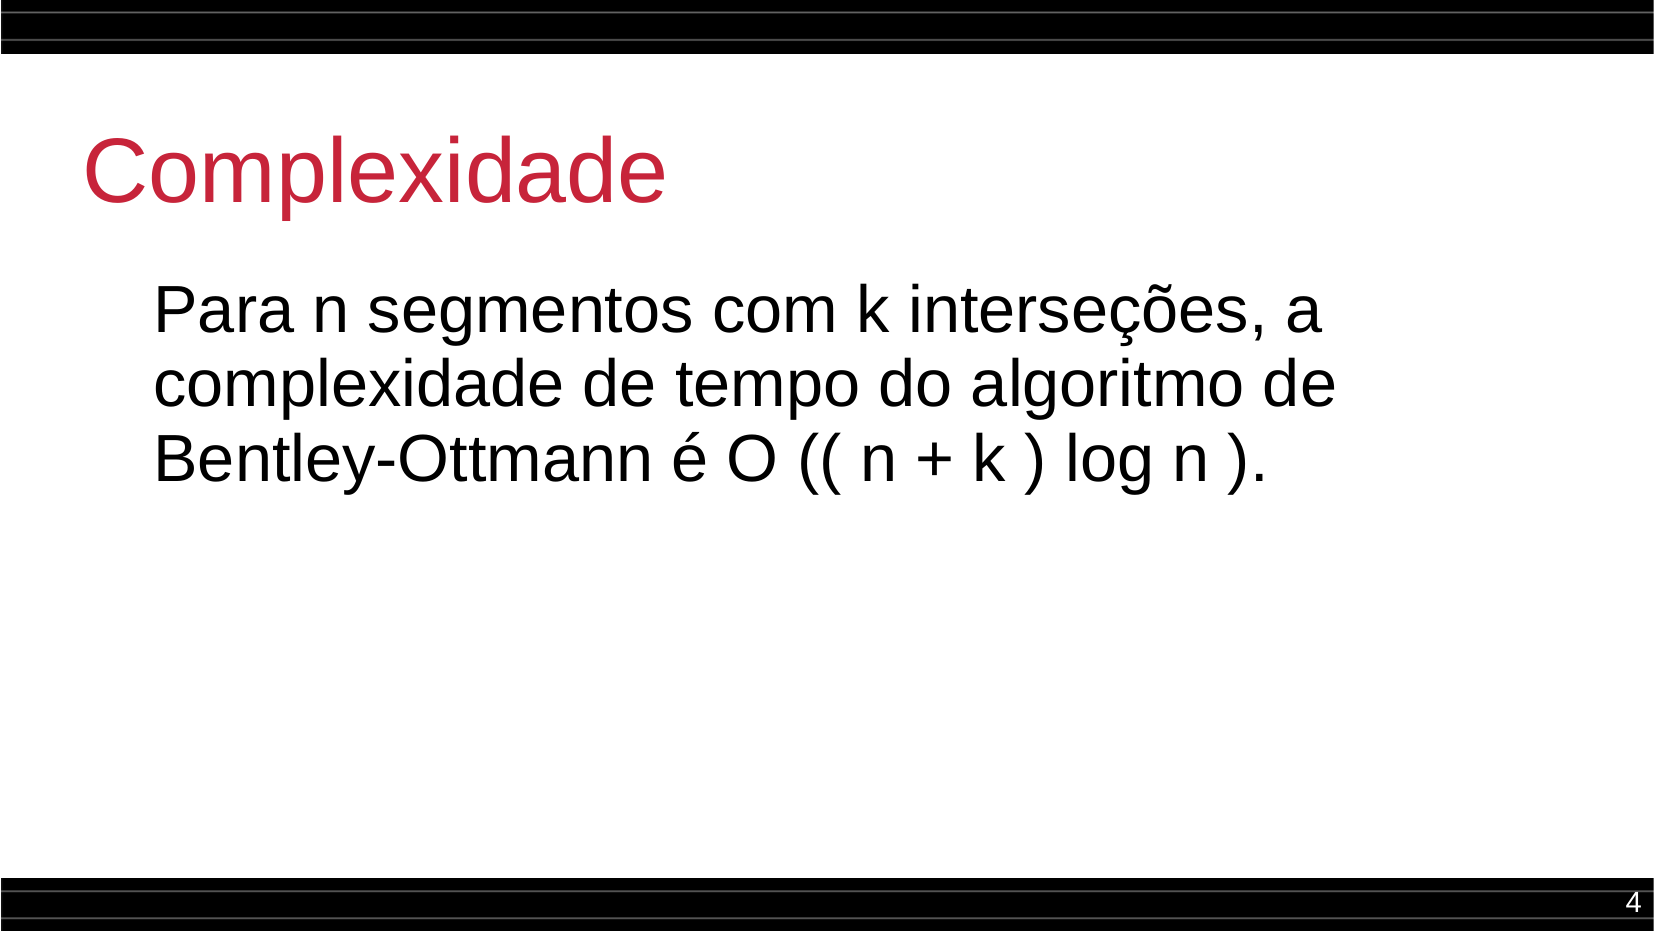

# Complexidade
Para n segmentos com k interseções, a complexidade de tempo do algoritmo de Bentley-Ottmann é O (( n + k ) log n ).